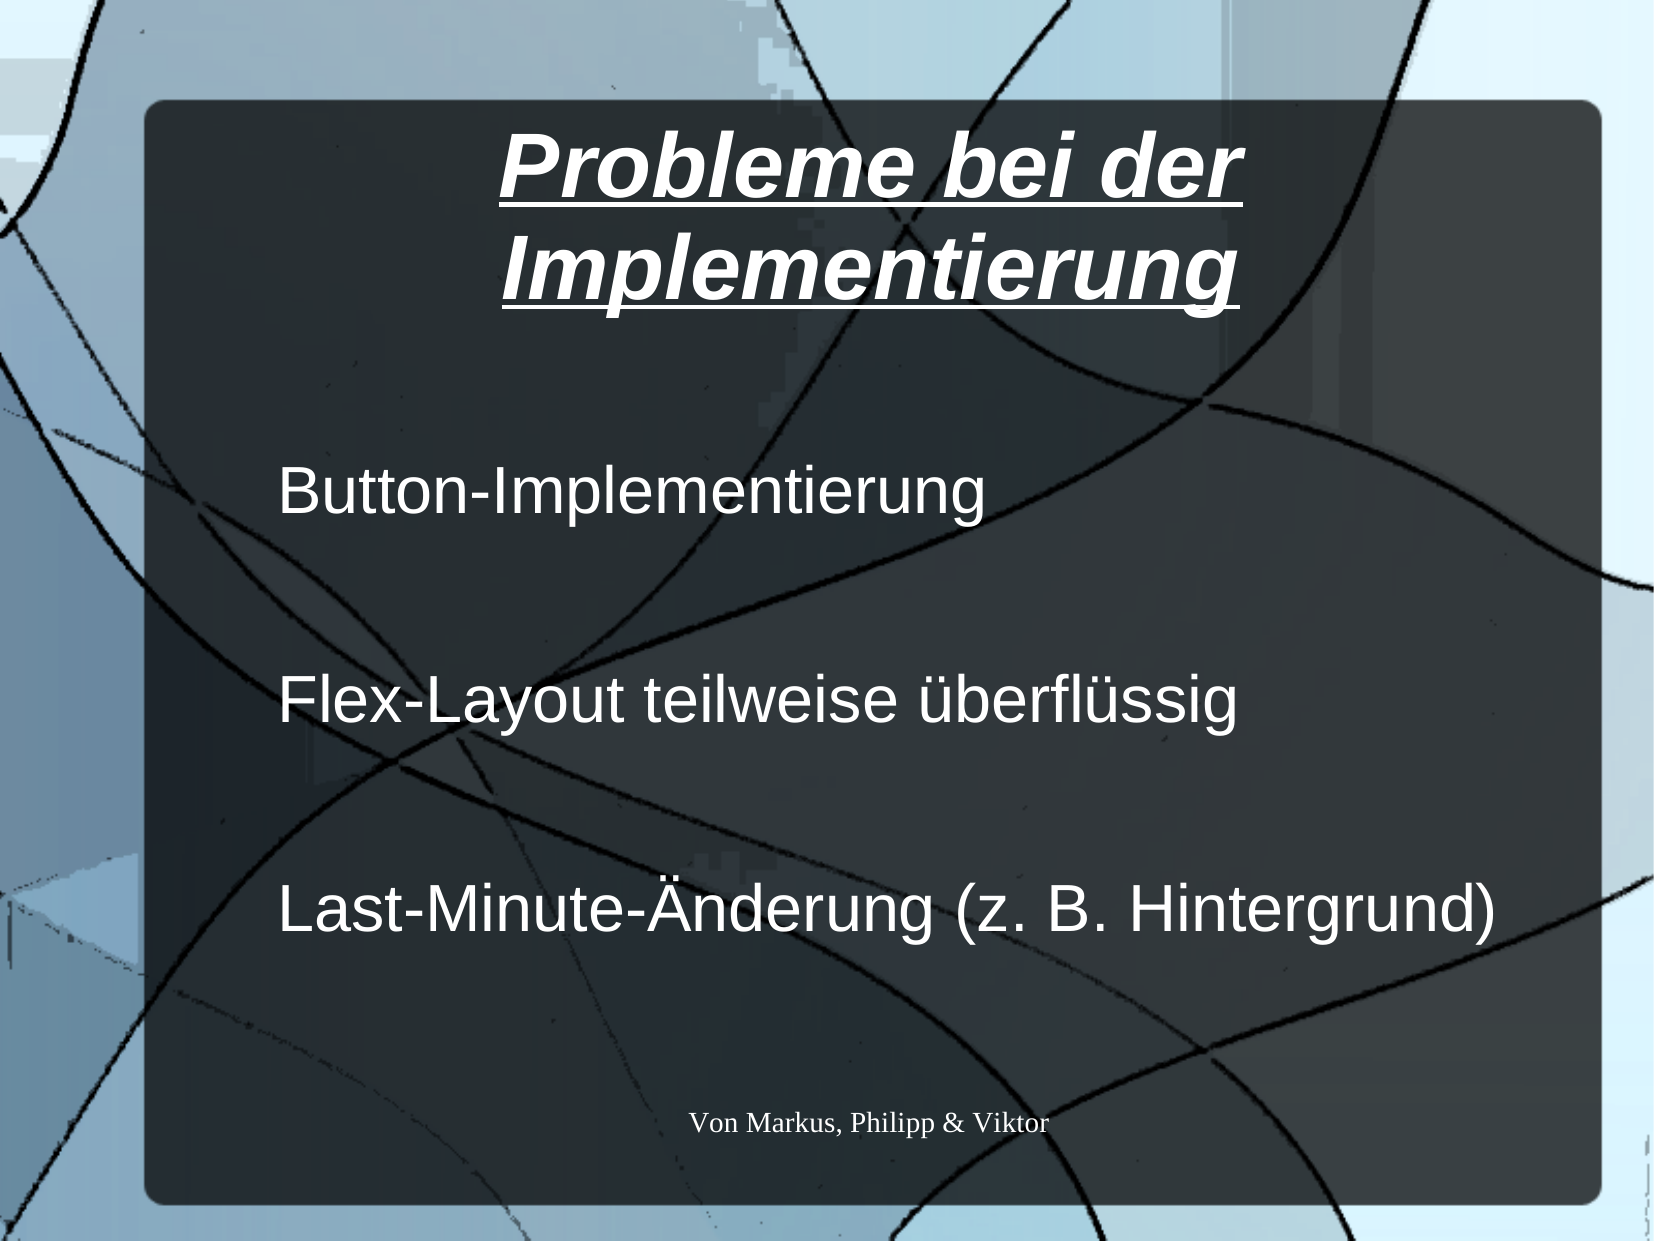

# Probleme bei der Implementierung
Button-Implementierung
Flex-Layout teilweise überflüssig
Last-Minute-Änderung (z. B. Hintergrund)
Von Markus, Philipp & Viktor